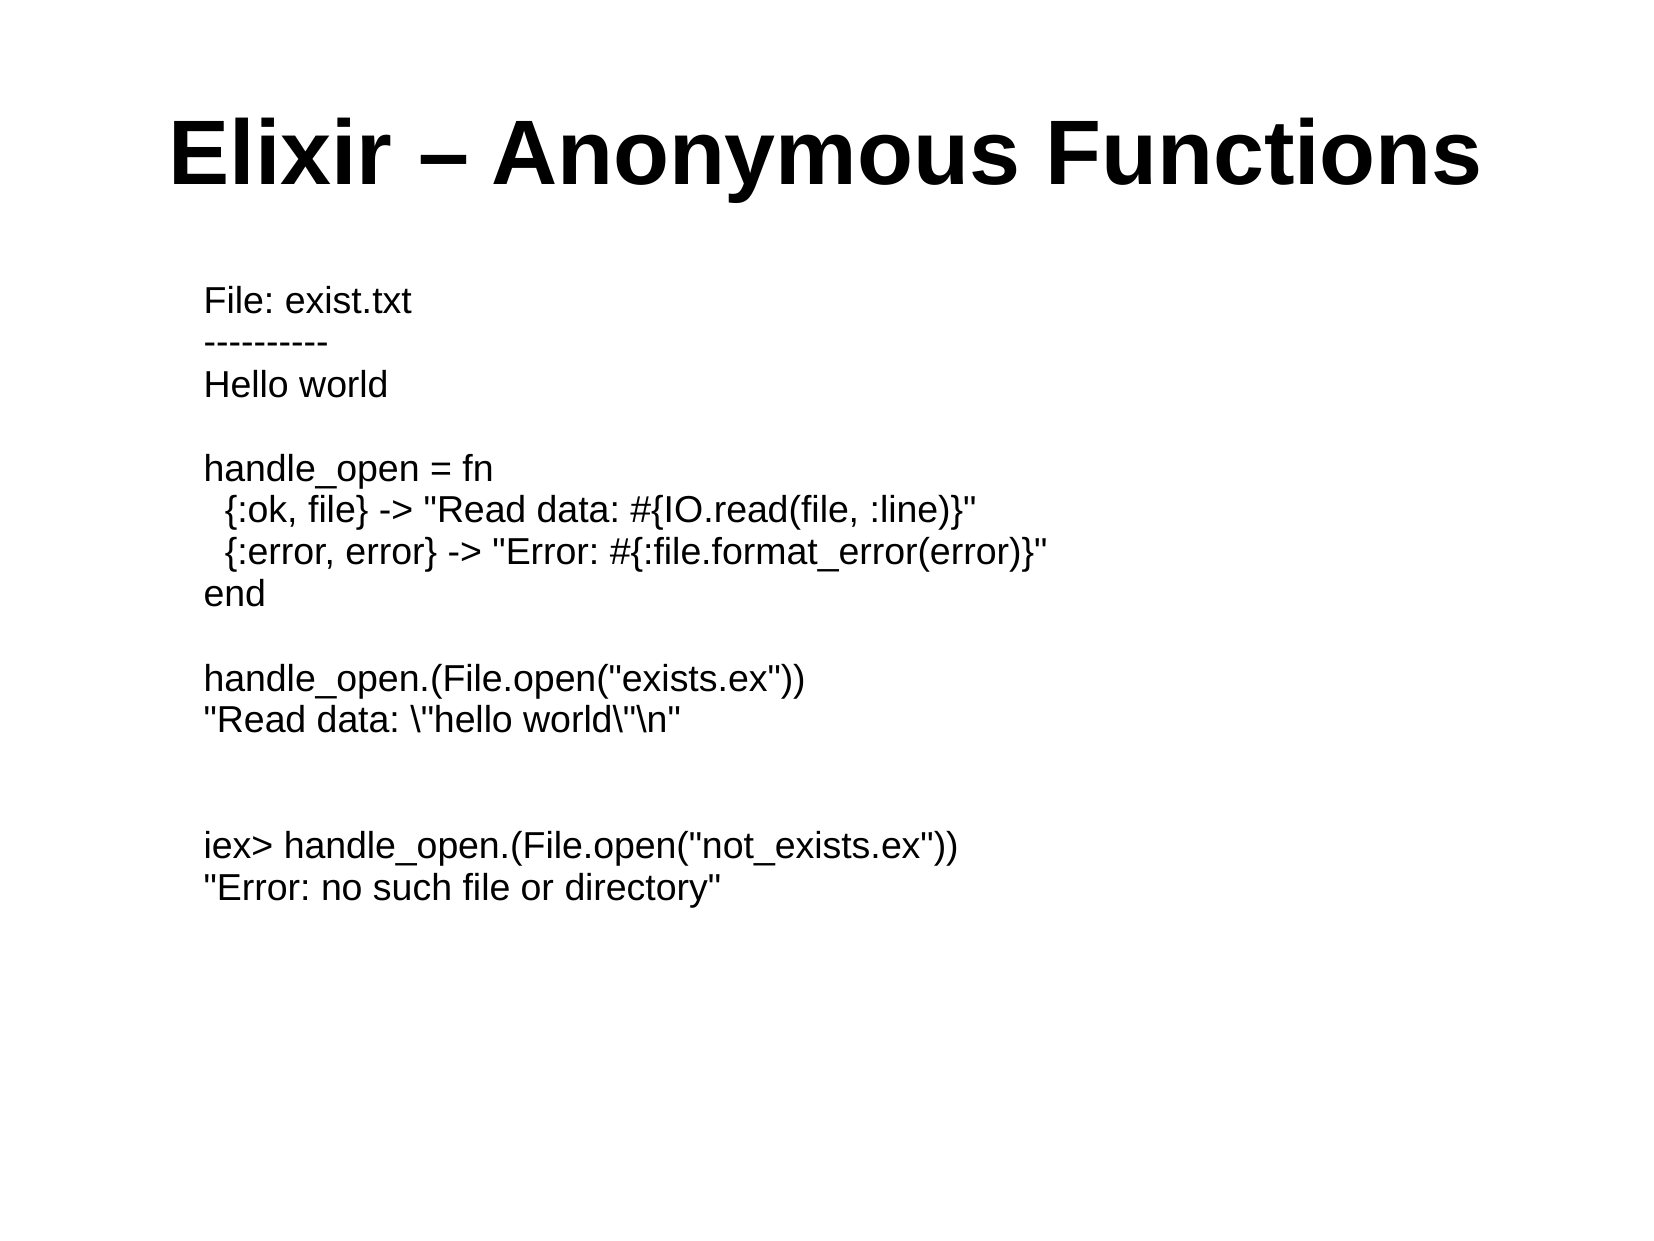

# Elixir – Anonymous Functions
File: exist.txt
----------
Hello world
handle_open = fn
 {:ok, file} -> "Read data: #{IO.read(file, :line)}"
 {:error, error} -> "Error: #{:file.format_error(error)}"
end
handle_open.(File.open("exists.ex"))
"Read data: \"hello world\"\n"
iex> handle_open.(File.open("not_exists.ex"))
"Error: no such file or directory"